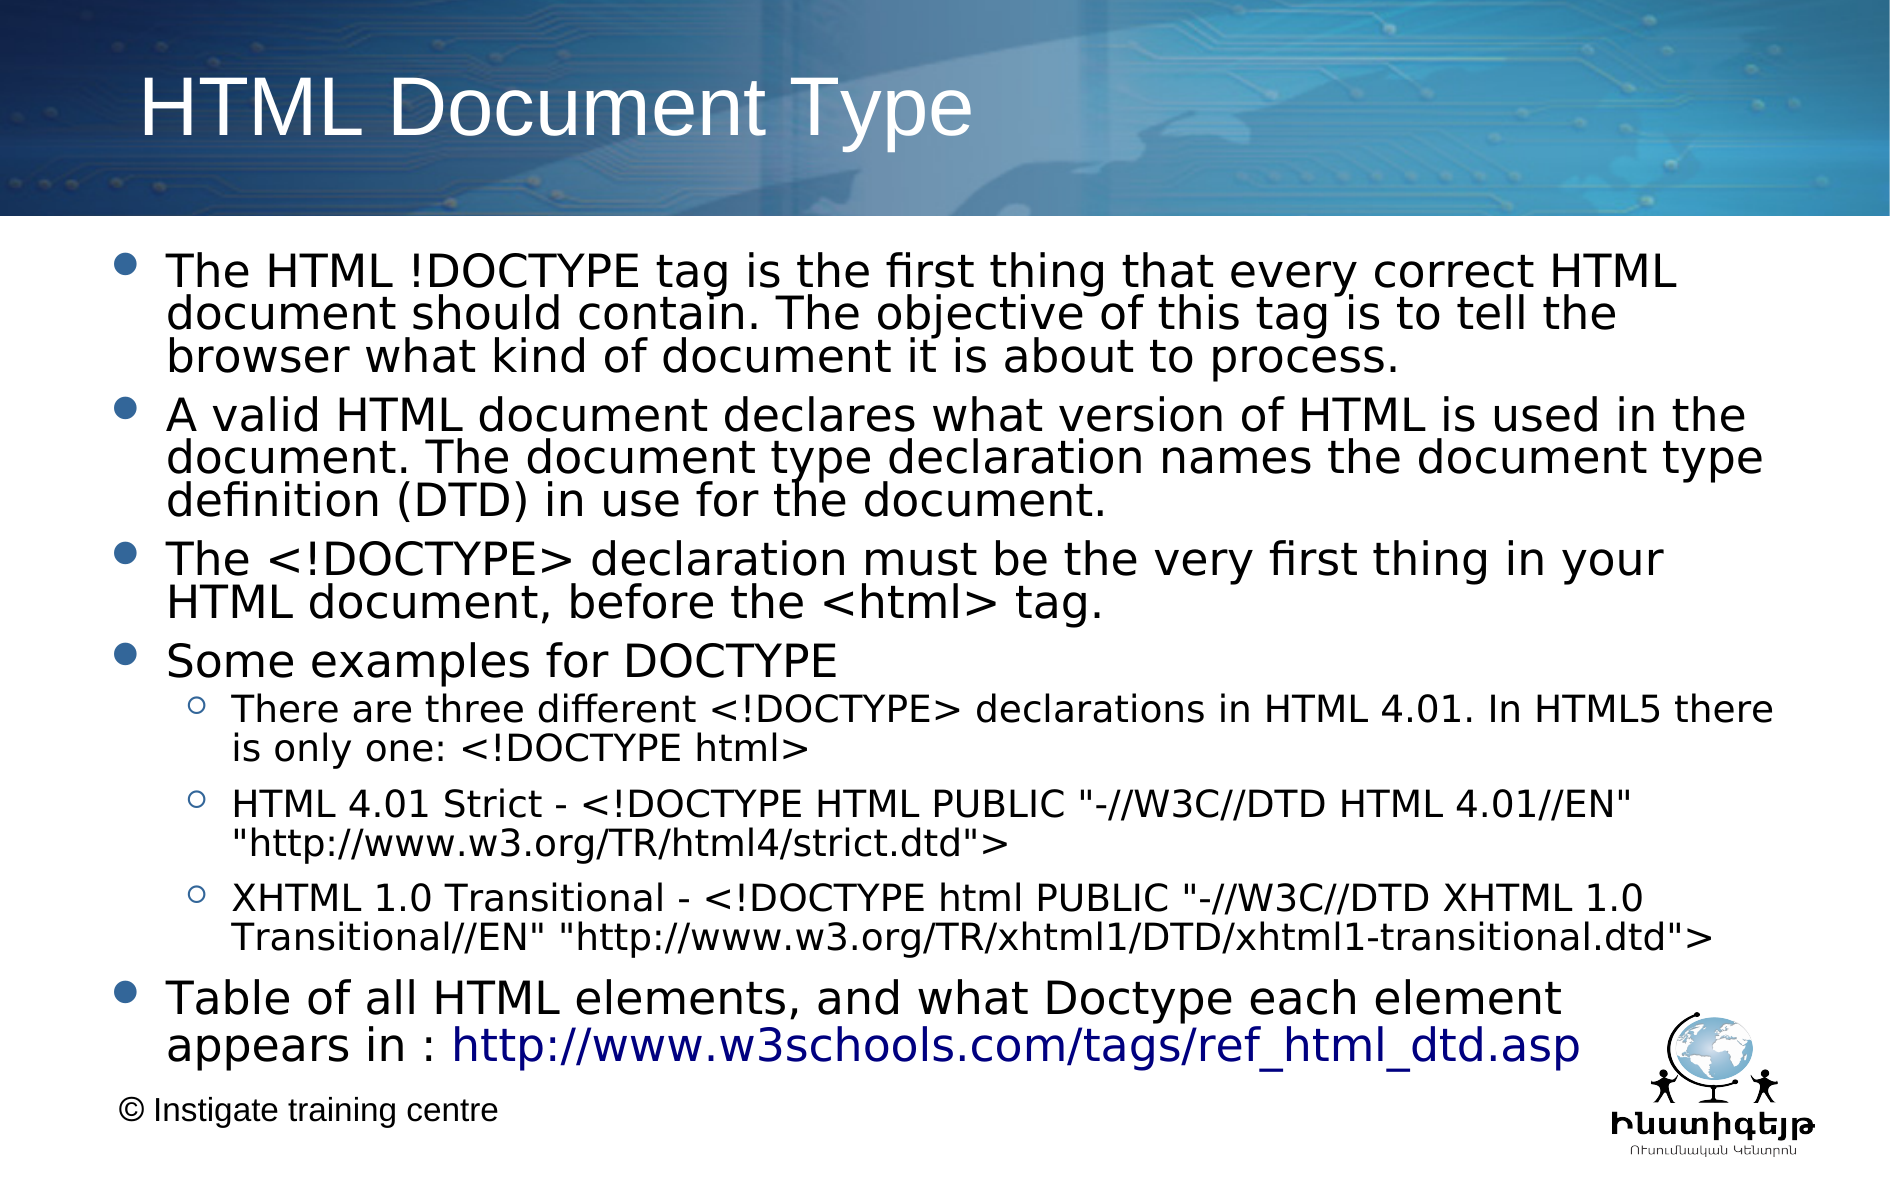

HTML Document Type
# The HTML !DOCTYPE tag is the first thing that every correct HTML document should contain. The objective of this tag is to tell the browser what kind of document it is about to process.
A valid HTML document declares what version of HTML is used in the document. The document type declaration names the document type definition (DTD) in use for the document.
The <!DOCTYPE> declaration must be the very first thing in your HTML document, before the <html> tag.
Some examples for DOCTYPE
There are three different <!DOCTYPE> declarations in HTML 4.01. In HTML5 there is only one: <!DOCTYPE html>
HTML 4.01 Strict - <!DOCTYPE HTML PUBLIC "-//W3C//DTD HTML 4.01//EN" "http://www.w3.org/TR/html4/strict.dtd">
XHTML 1.0 Transitional - <!DOCTYPE html PUBLIC "-//W3C//DTD XHTML 1.0 Transitional//EN" "http://www.w3.org/TR/xhtml1/DTD/xhtml1-transitional.dtd">
Table of all HTML elements, and what Doctype each element
appears in : http://www.w3schools.com/tags/ref_html_dtd.asp